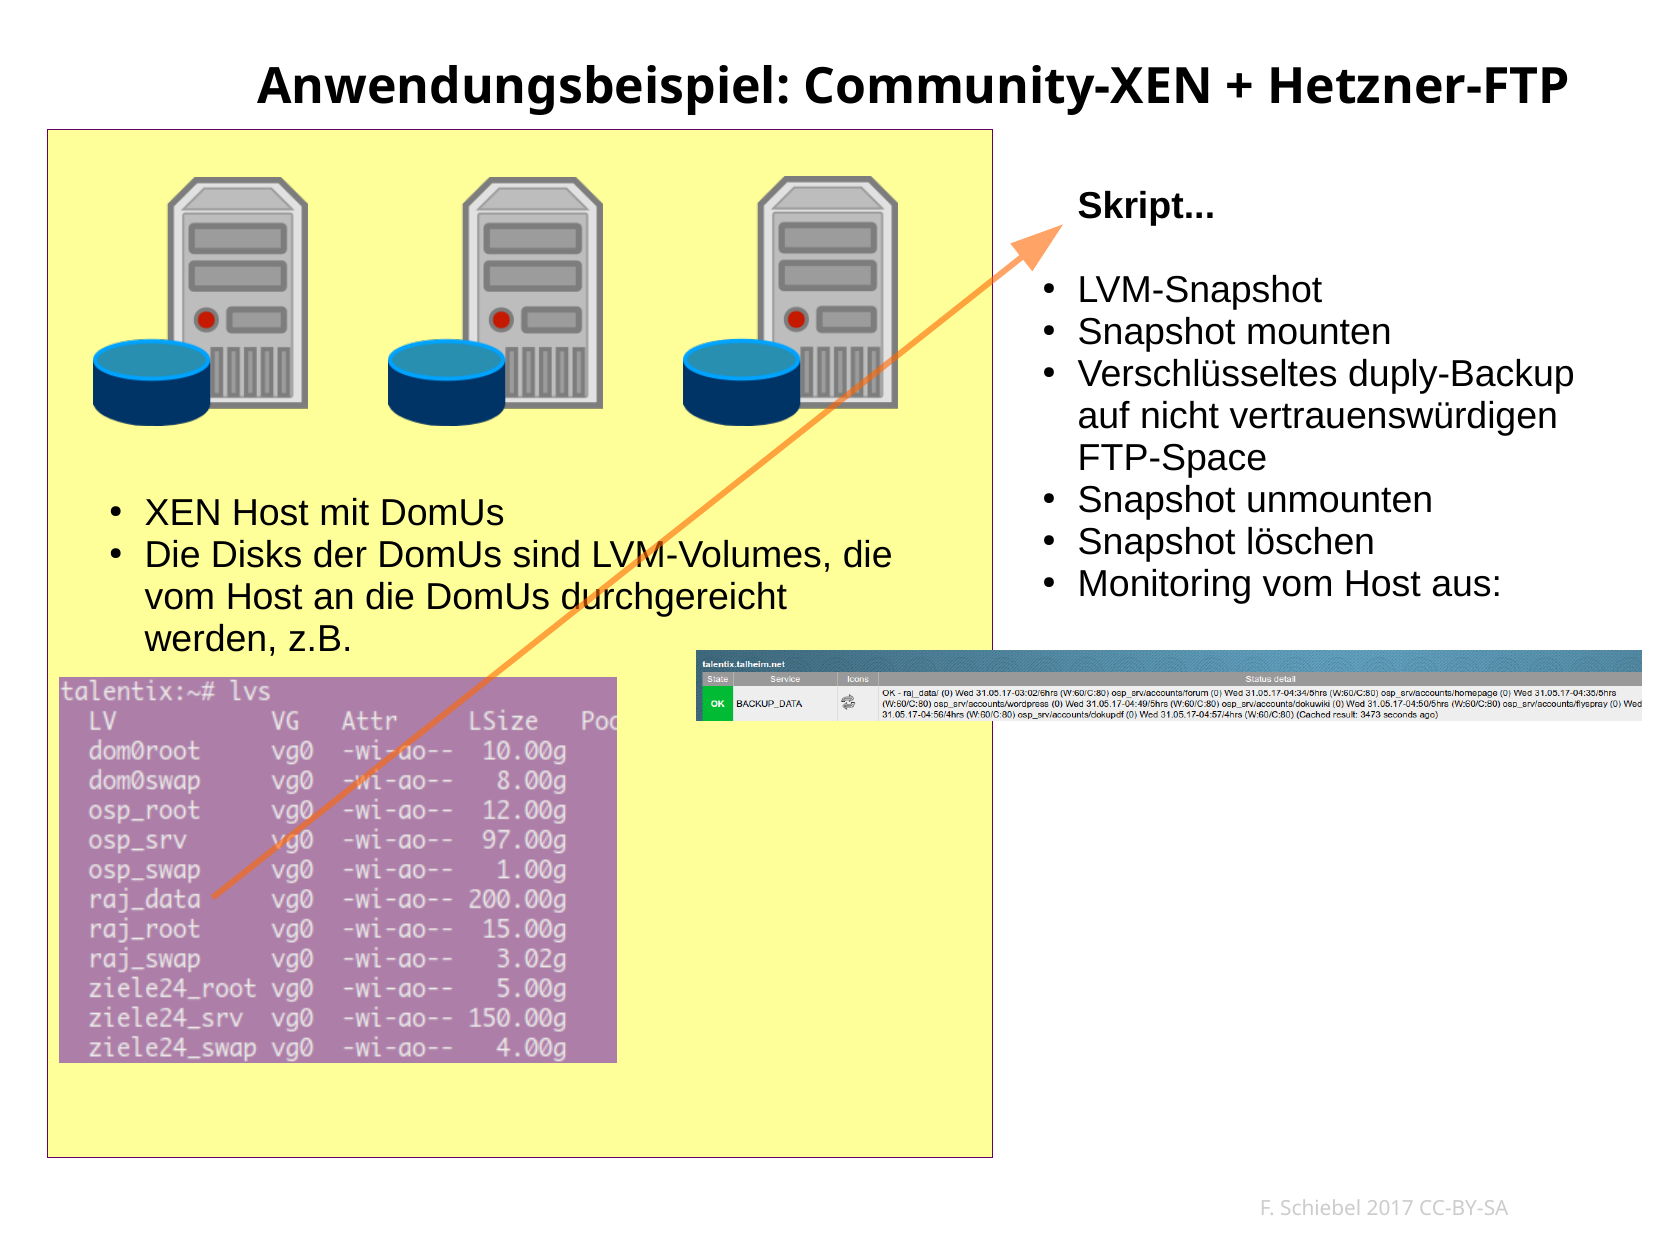

# Anwendungsbeispiel: Community-XEN + Hetzner-FTP
Skript...
LVM-Snapshot
Snapshot mounten
Verschlüsseltes duply-Backup auf nicht vertrauenswürdigen FTP-Space
Snapshot unmounten
Snapshot löschen
Monitoring vom Host aus:
XEN Host mit DomUs
Die Disks der DomUs sind LVM-Volumes, die
vom Host an die DomUs durchgereicht werden, z.B.